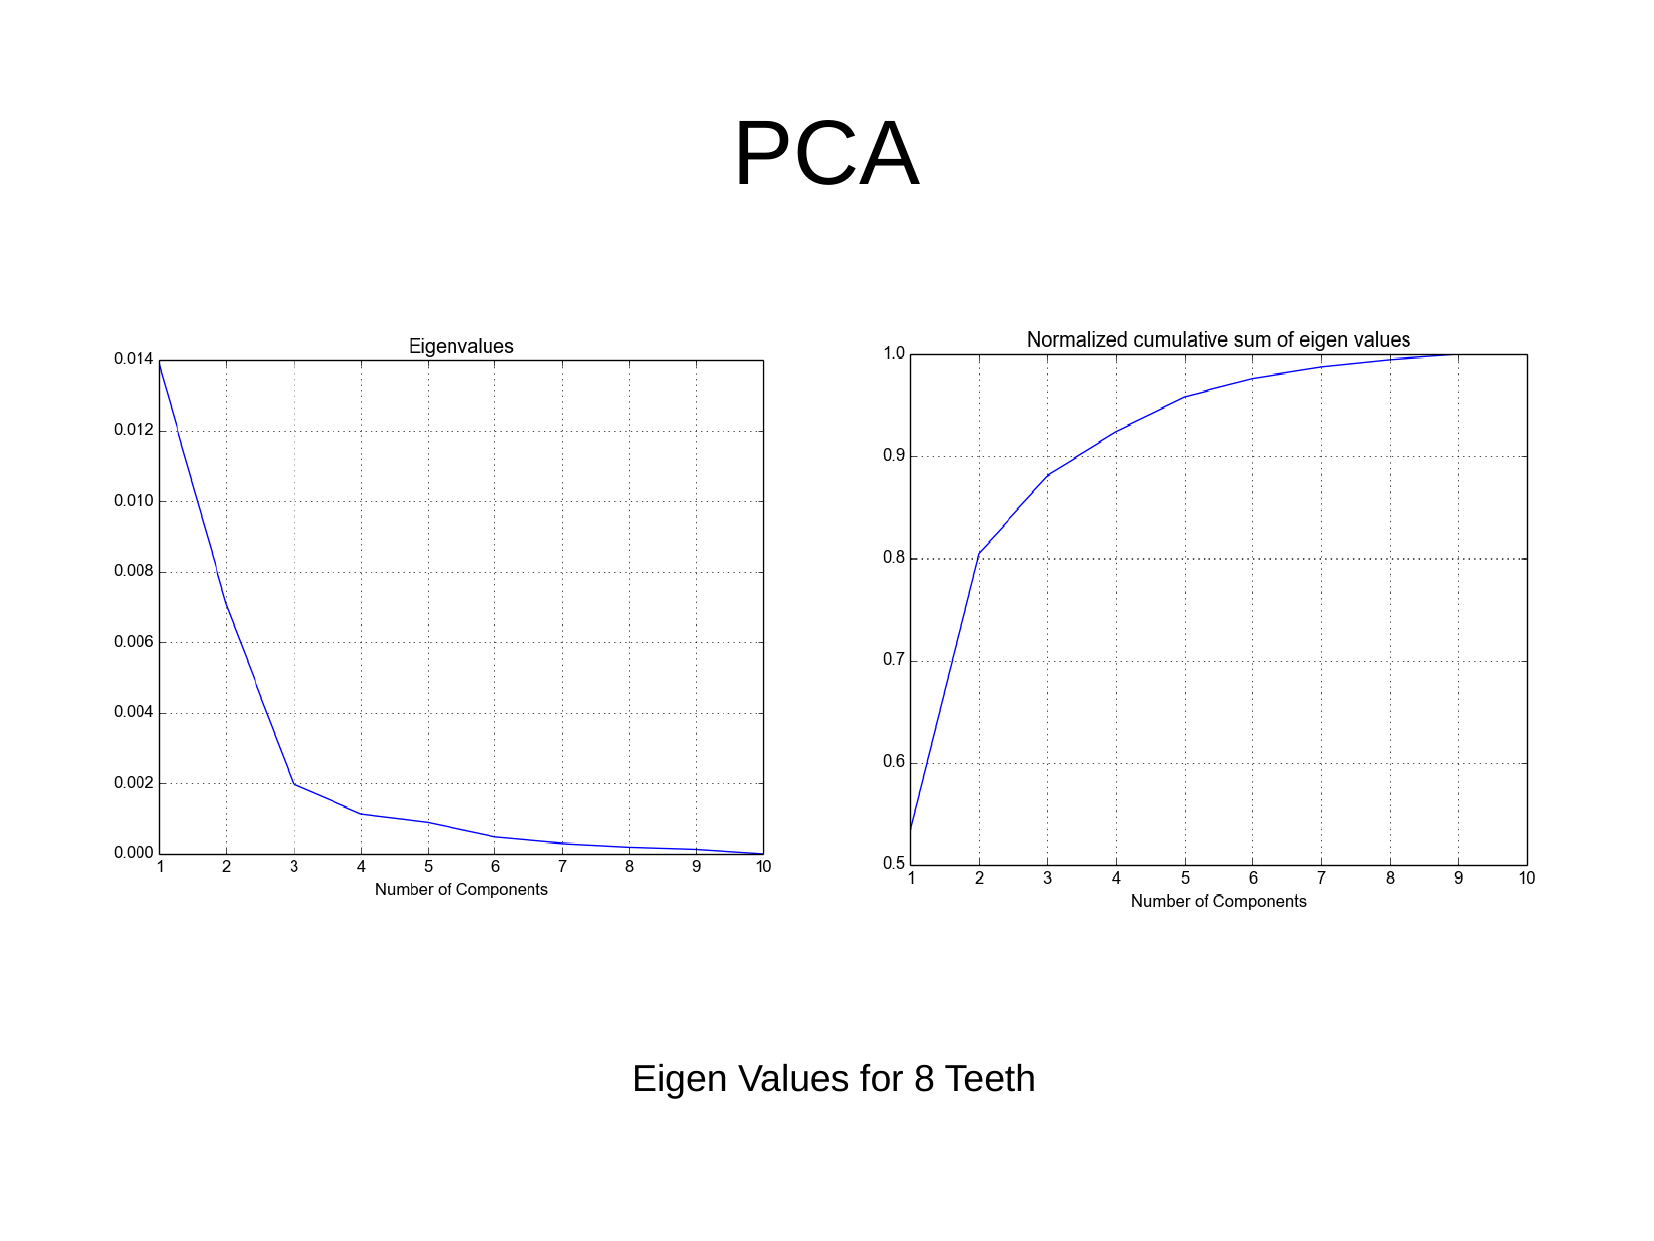

# PCA
Eigen Values for 8 Teeth